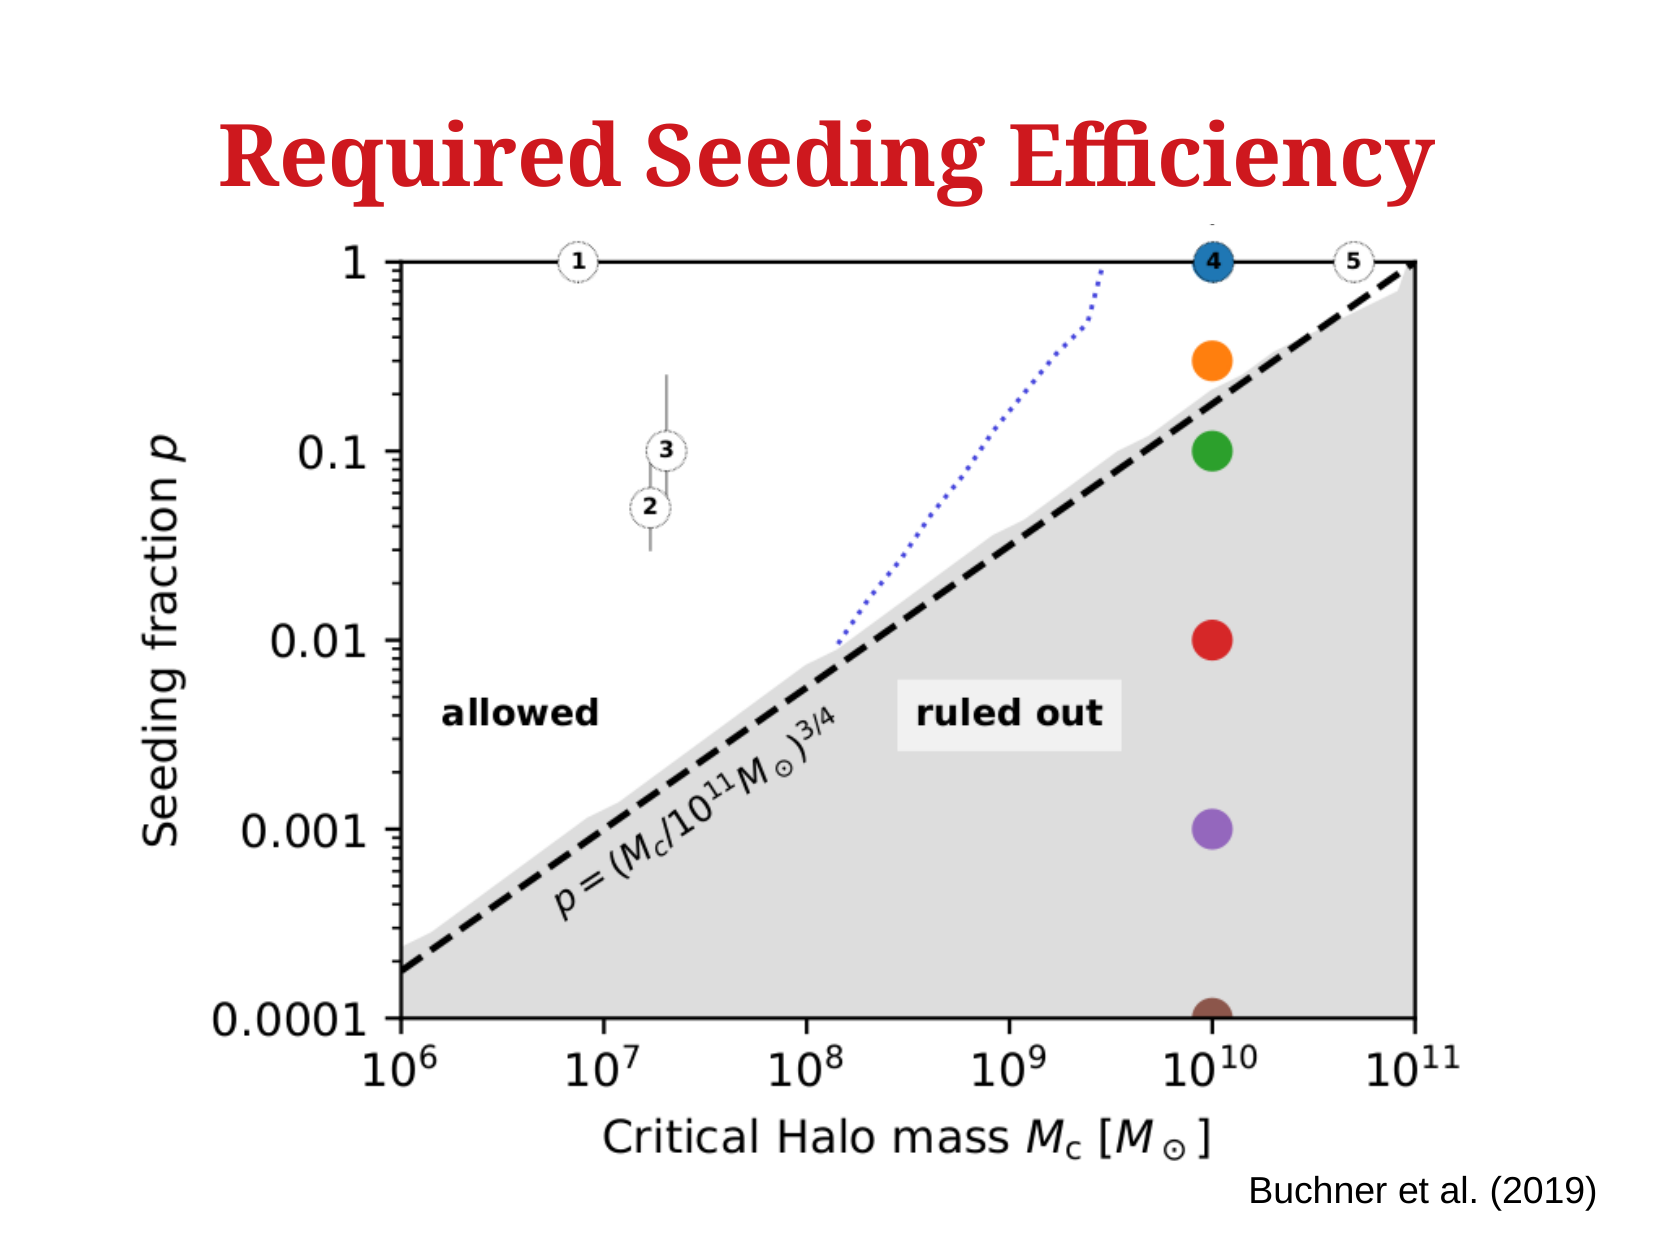

# Required Seeding Efficiency
Buchner et al. (2019)